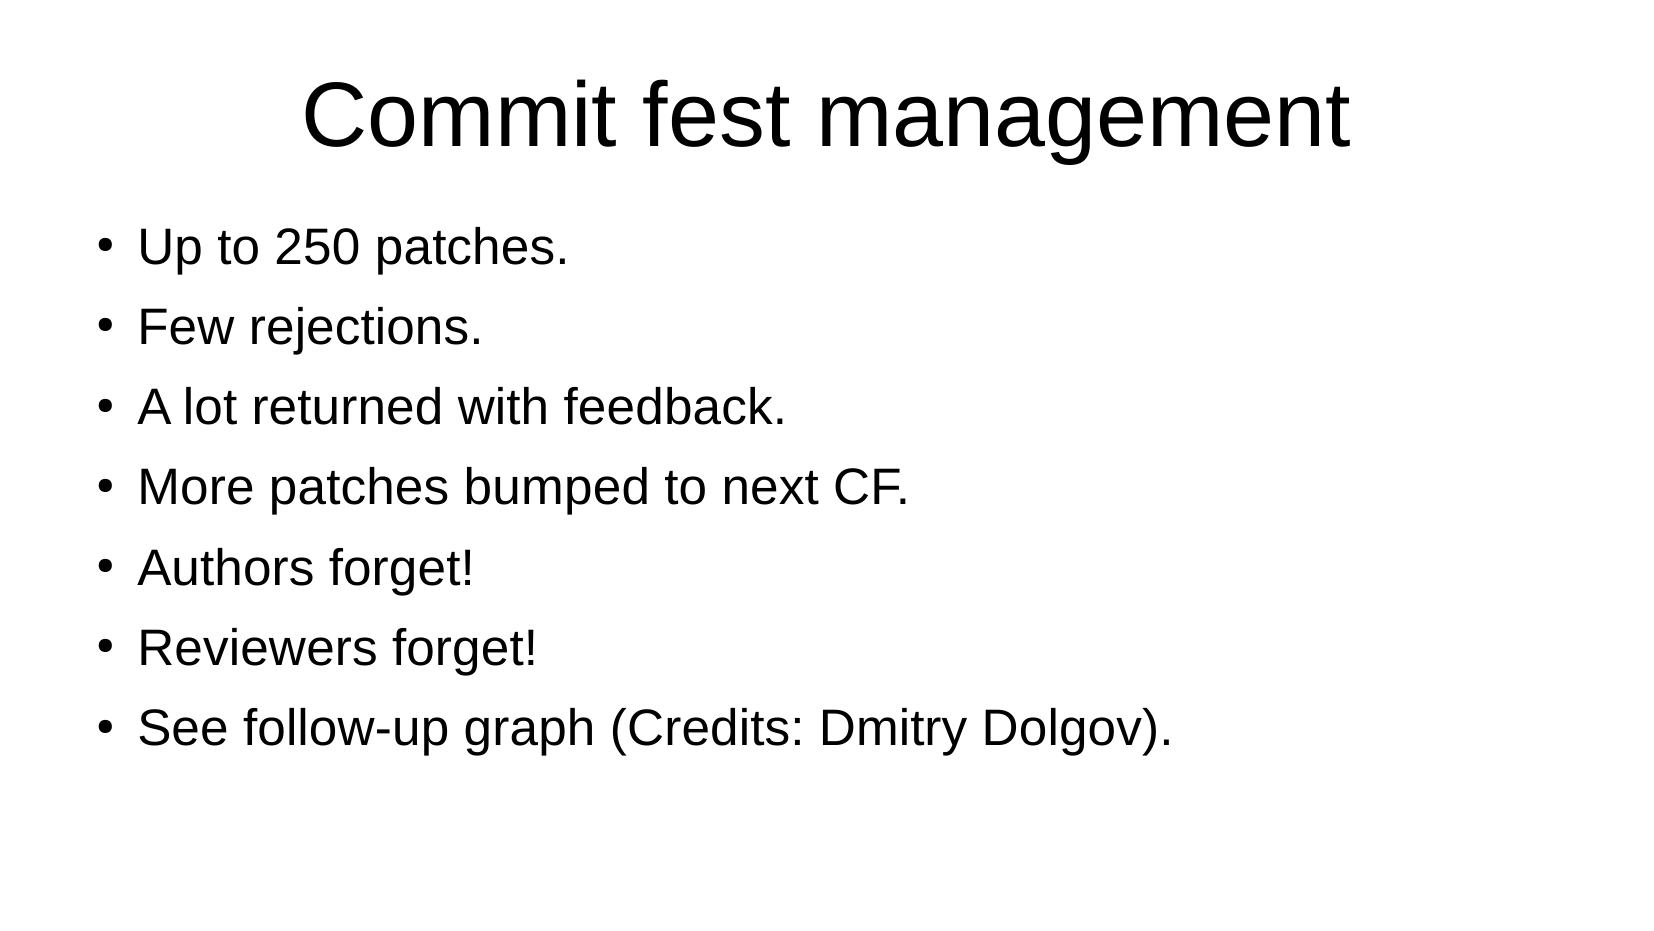

# Commit fest management
Up to 250 patches.
Few rejections.
A lot returned with feedback.
More patches bumped to next CF.
Authors forget!
Reviewers forget!
See follow-up graph (Credits: Dmitry Dolgov).